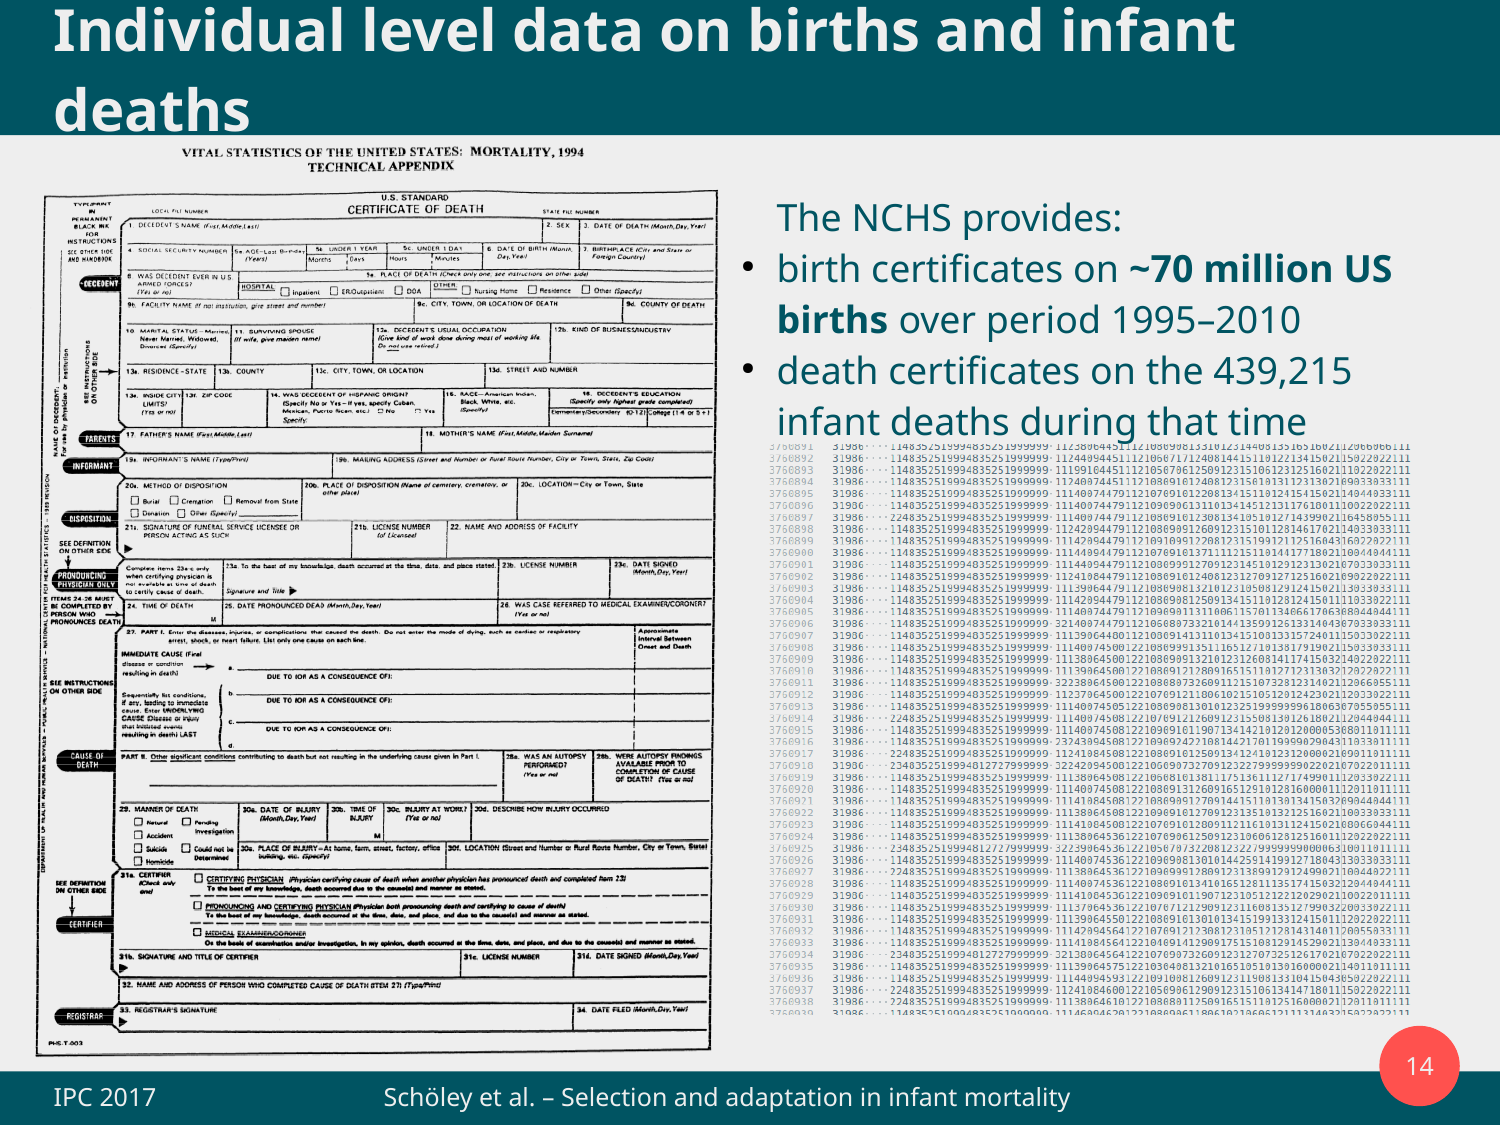

# Individual level data on births and infant deaths
The NCHS provides:
birth certificates on ~70 million US births over period 1995–2010
death certificates on the 439,215 infant deaths during that time
14
IPC 2017
Schöley et al. – Selection and adaptation in infant mortality